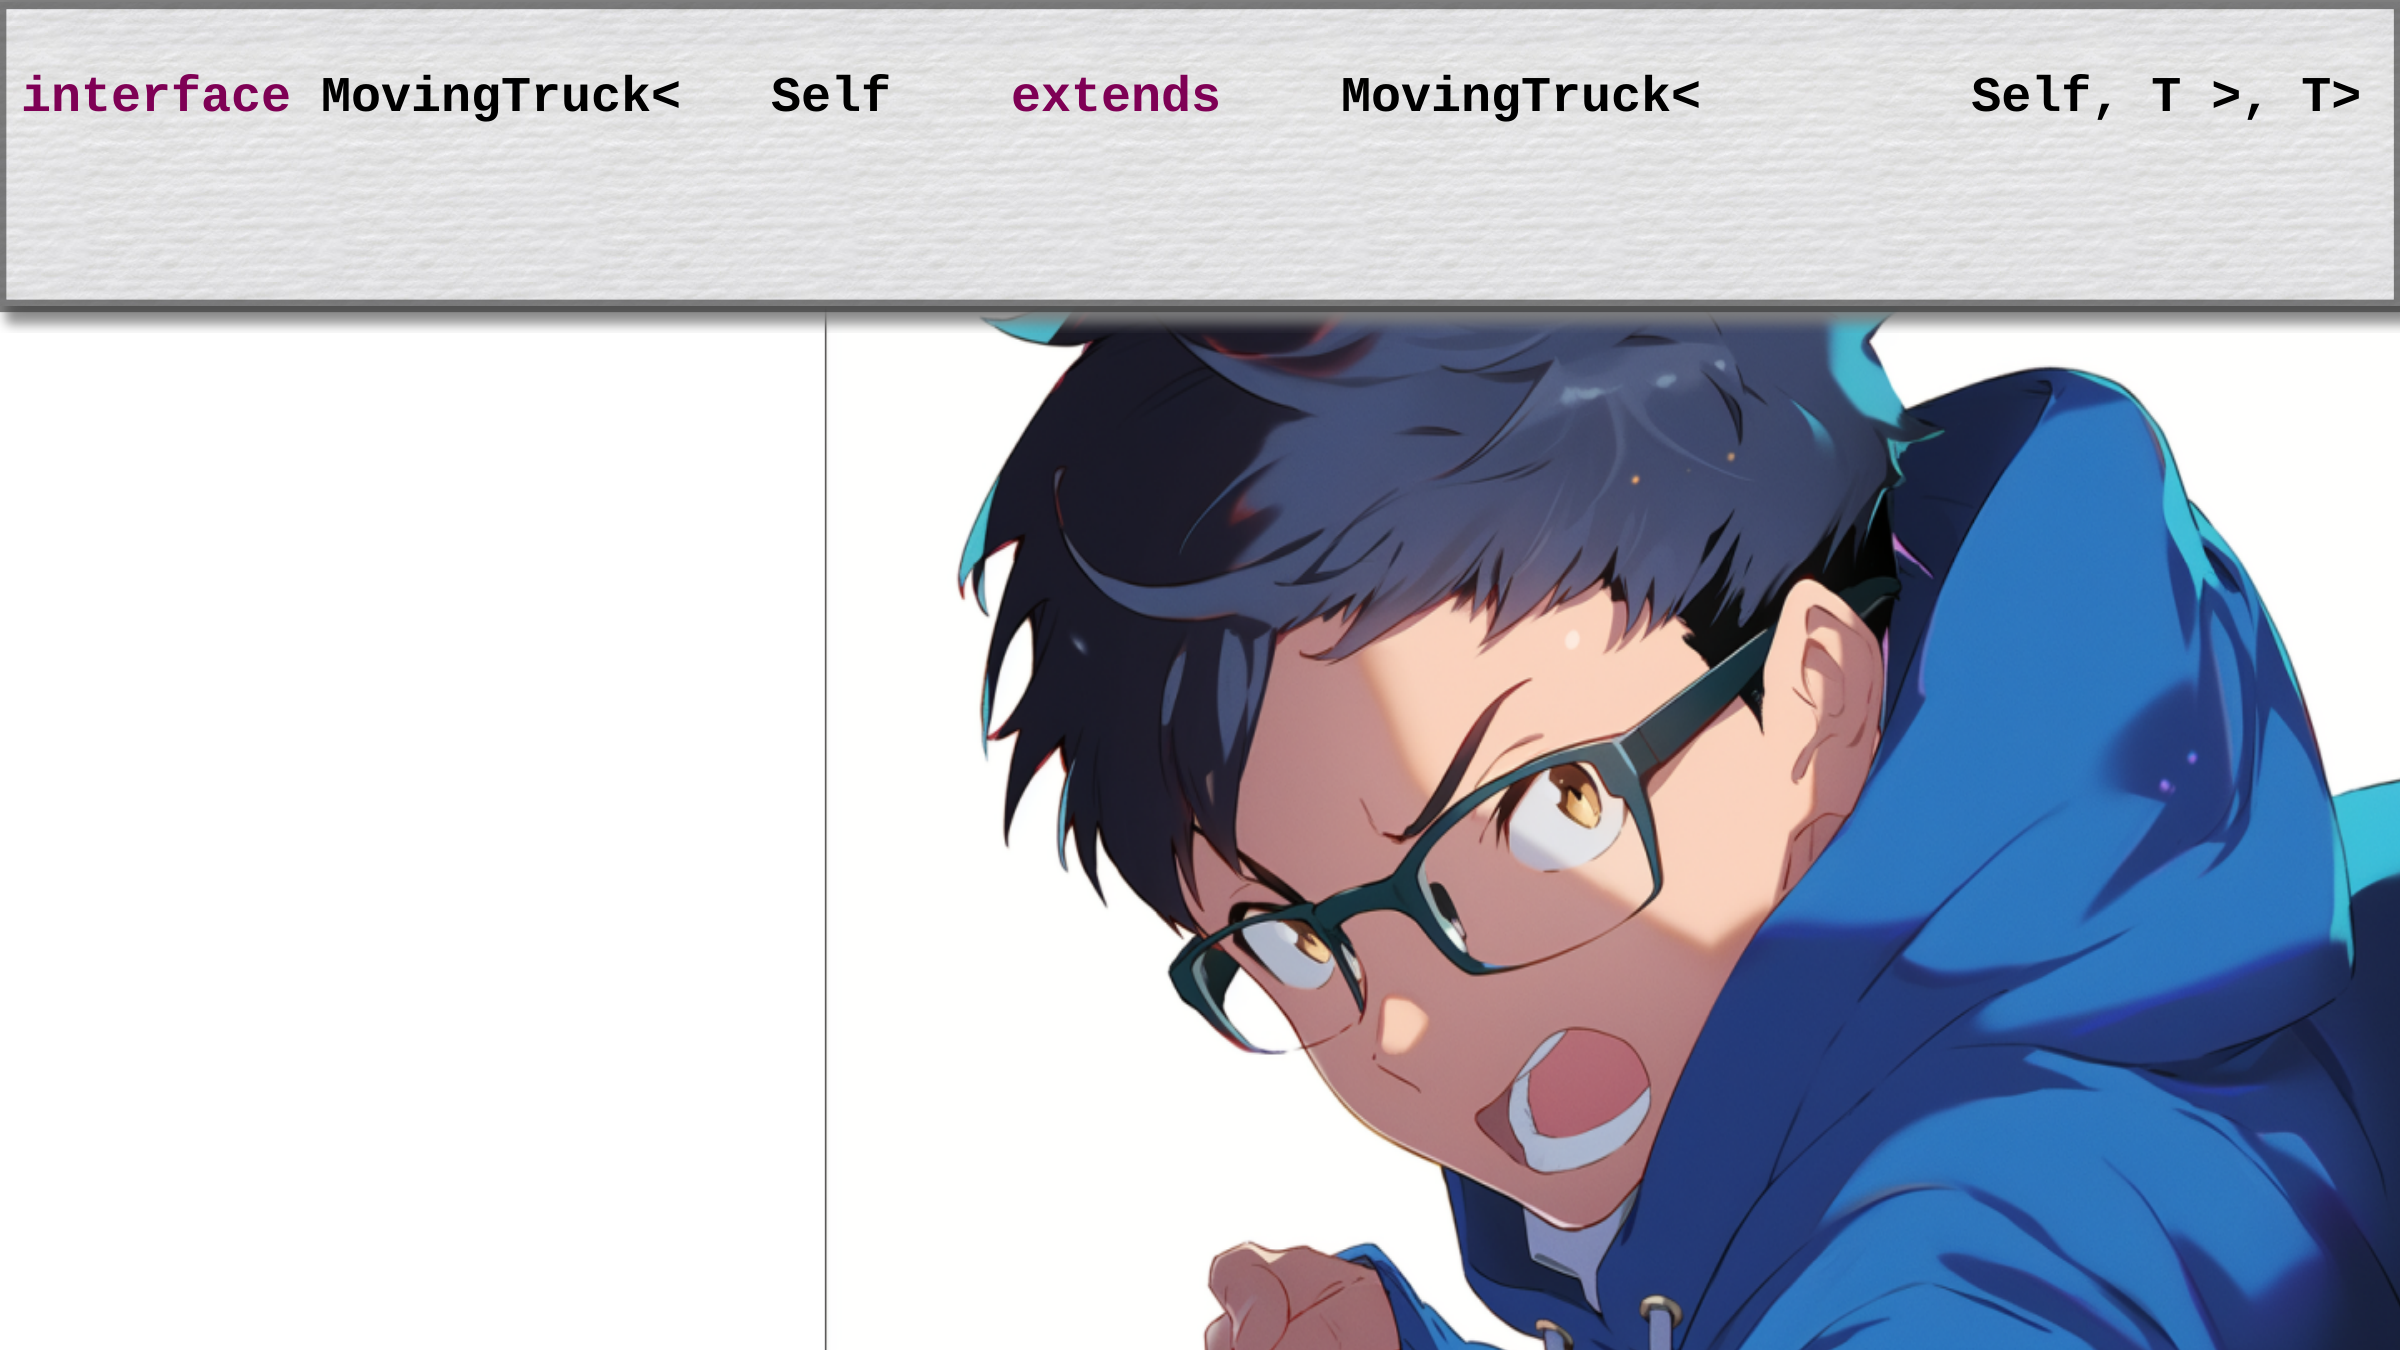

interface MovingTruck< Self extends MovingTruck< Self, T >, T>